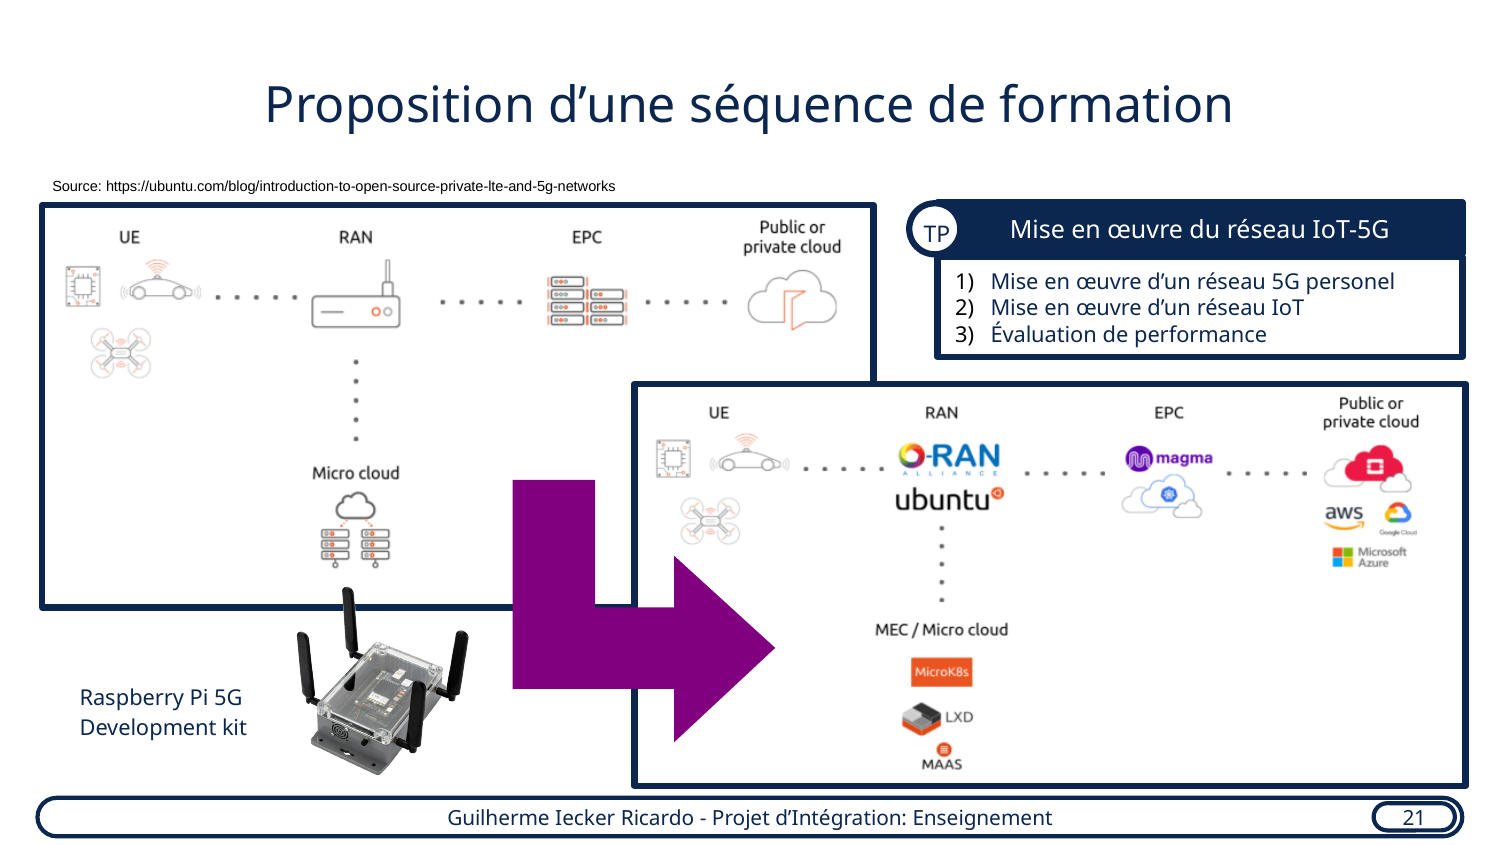

# Proposition d’une séquence de formation
Source: https://ubuntu.com/blog/introduction-to-open-source-private-lte-and-5g-networks
Mise en œuvre du réseau IoT-5G
TP
Mise en œuvre d’un réseau 5G personel
Mise en œuvre d’un réseau IoT
Évaluation de performance
Raspberry Pi 5G Development kit
Guilherme Iecker Ricardo - Projet d’Intégration: Enseignement
21